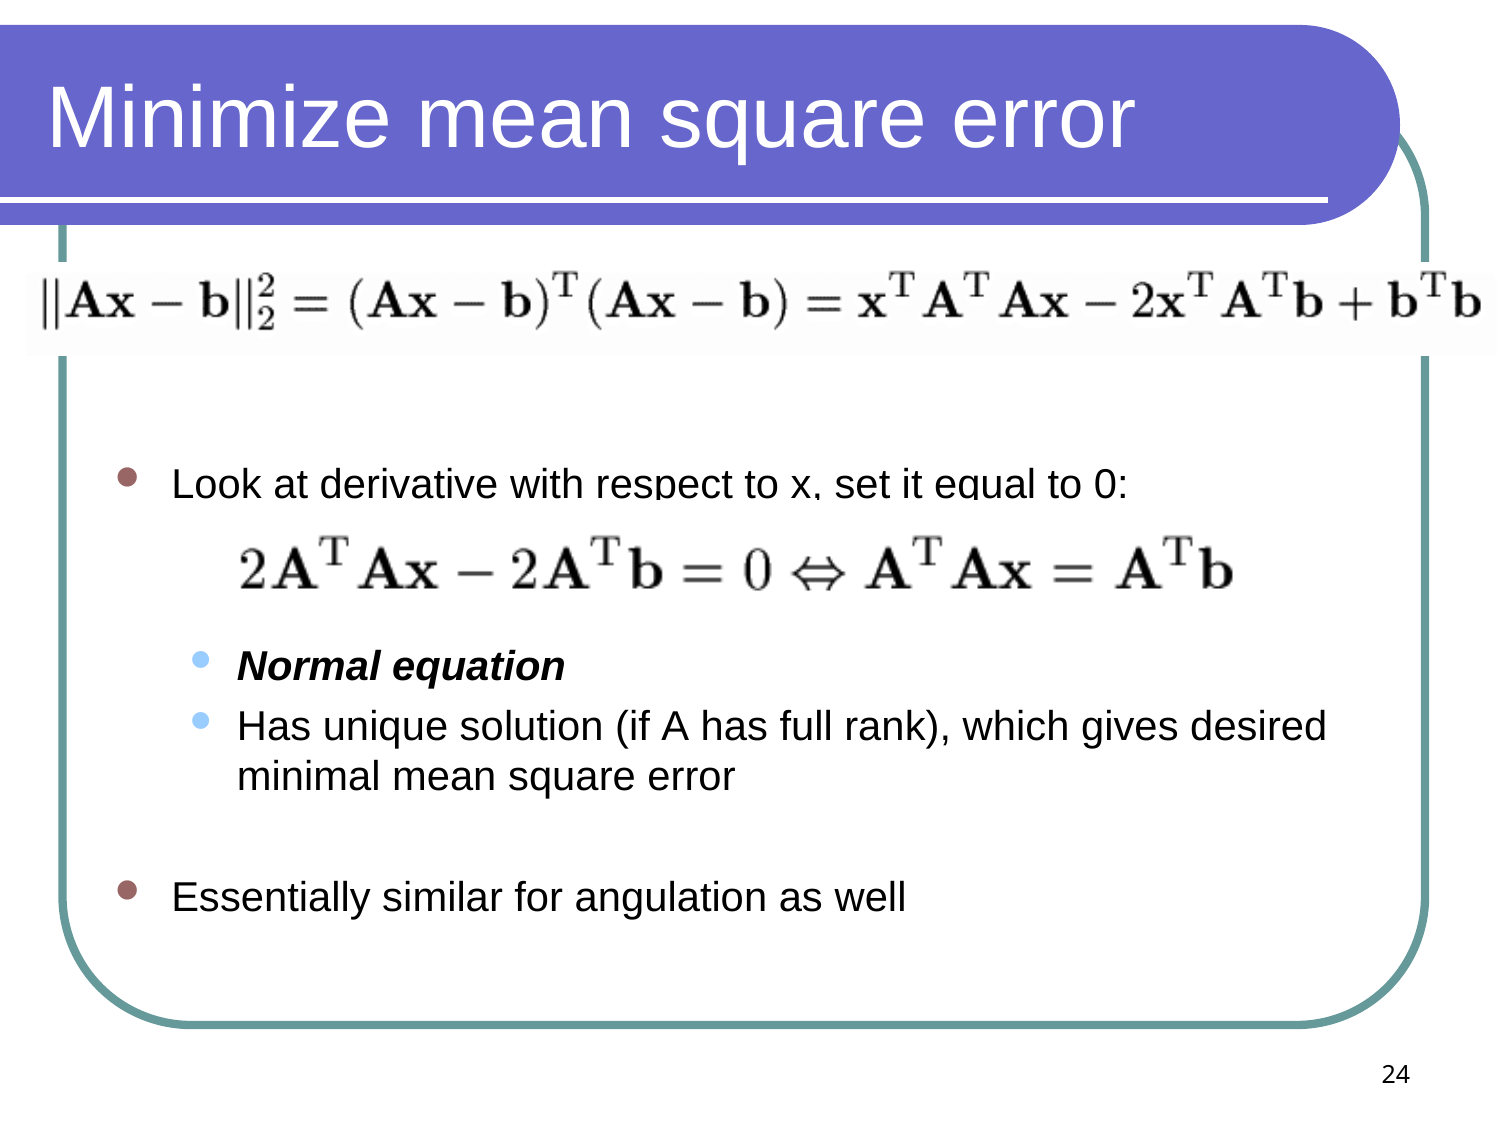

# Minimize mean square error
Look at derivative with respect to x, set it equal to 0:
Normal equation
Has unique solution (if A has full rank), which gives desired minimal mean square error
Essentially similar for angulation as well